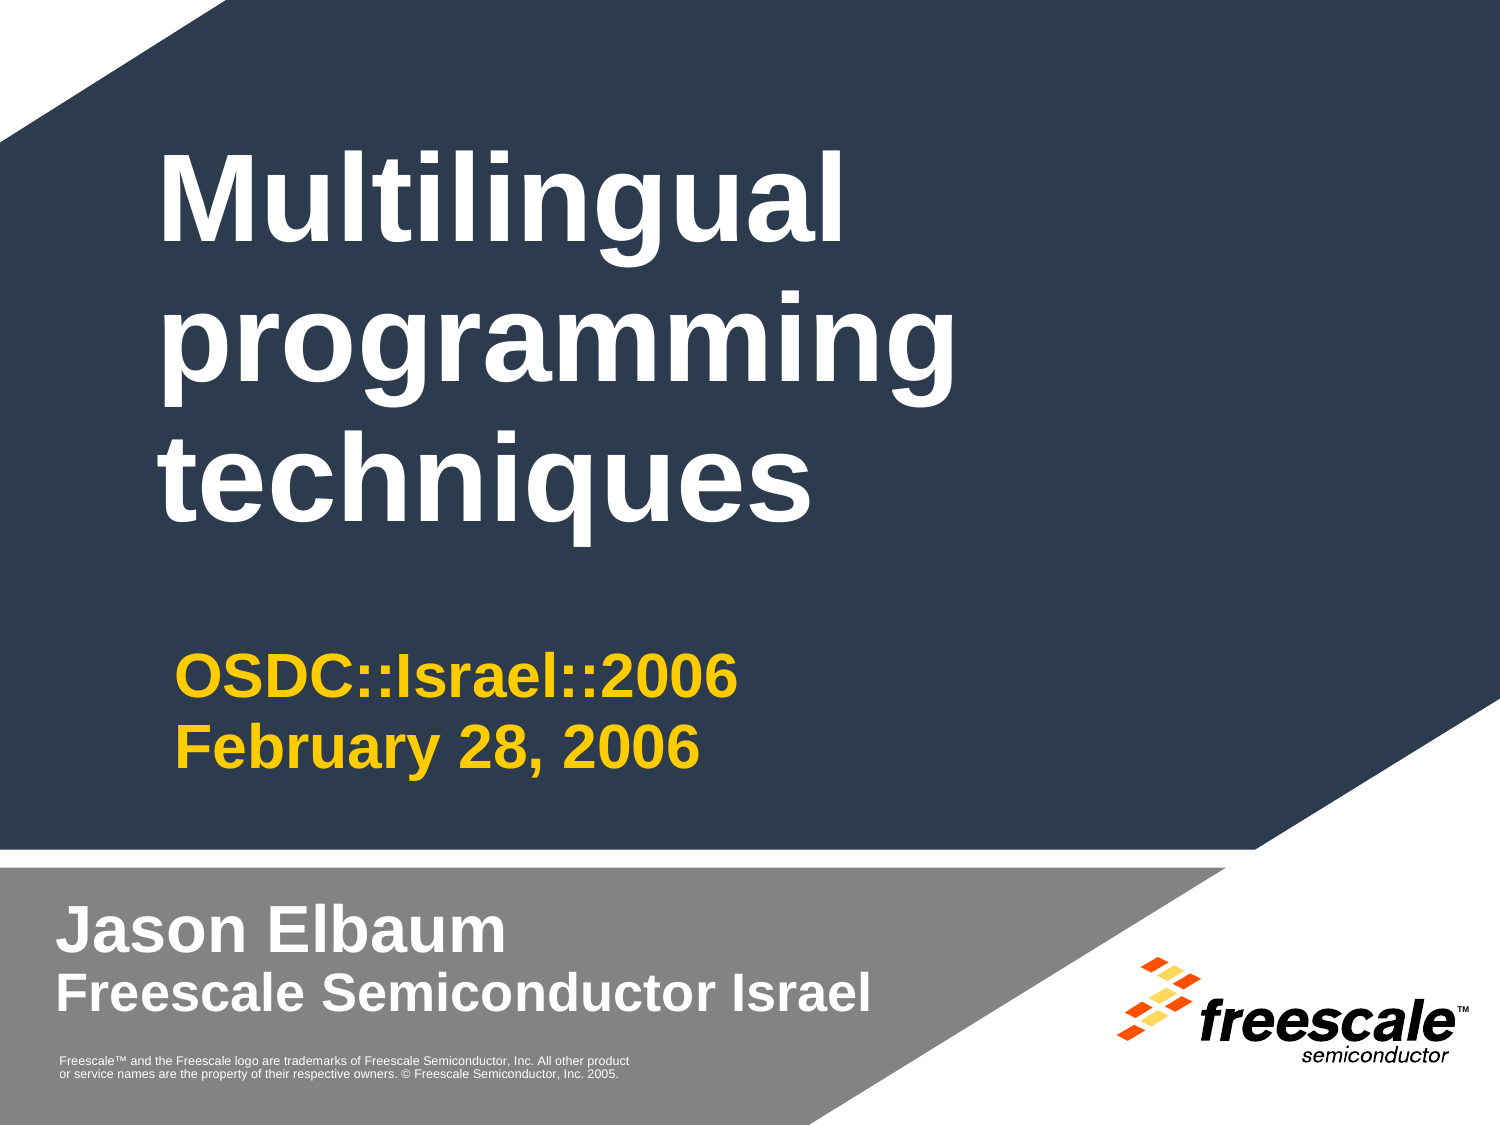

# Multilingual programming techniques
OSDC::Israel::2006
February 28, 2006
Jason Elbaum
Freescale Semiconductor Israel